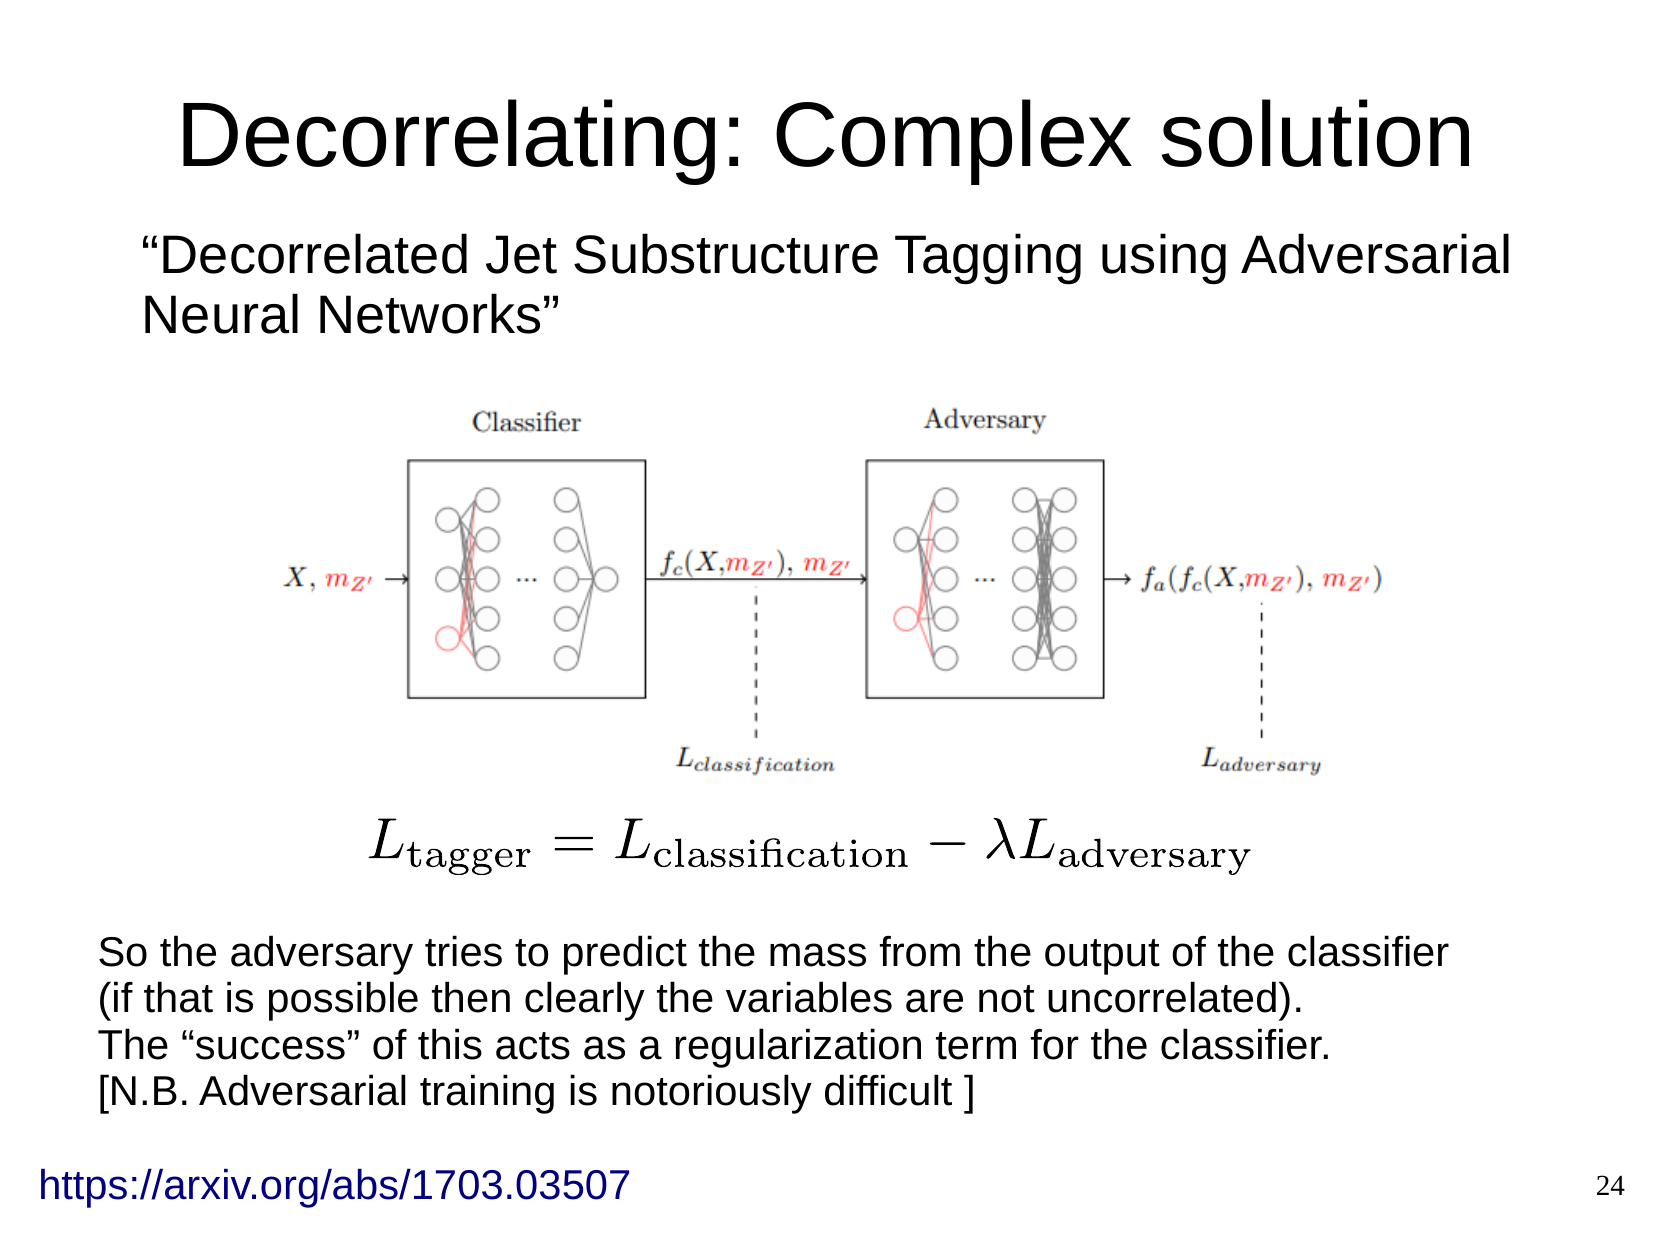

# Decorrelating: Complex solution
“Decorrelated Jet Substructure Tagging using Adversarial Neural Networks”
So the adversary tries to predict the mass from the output of the classifier
(if that is possible then clearly the variables are not uncorrelated).
The “success” of this acts as a regularization term for the classifier.
[N.B. Adversarial training is notoriously difficult ]
https://arxiv.org/abs/1703.03507
24